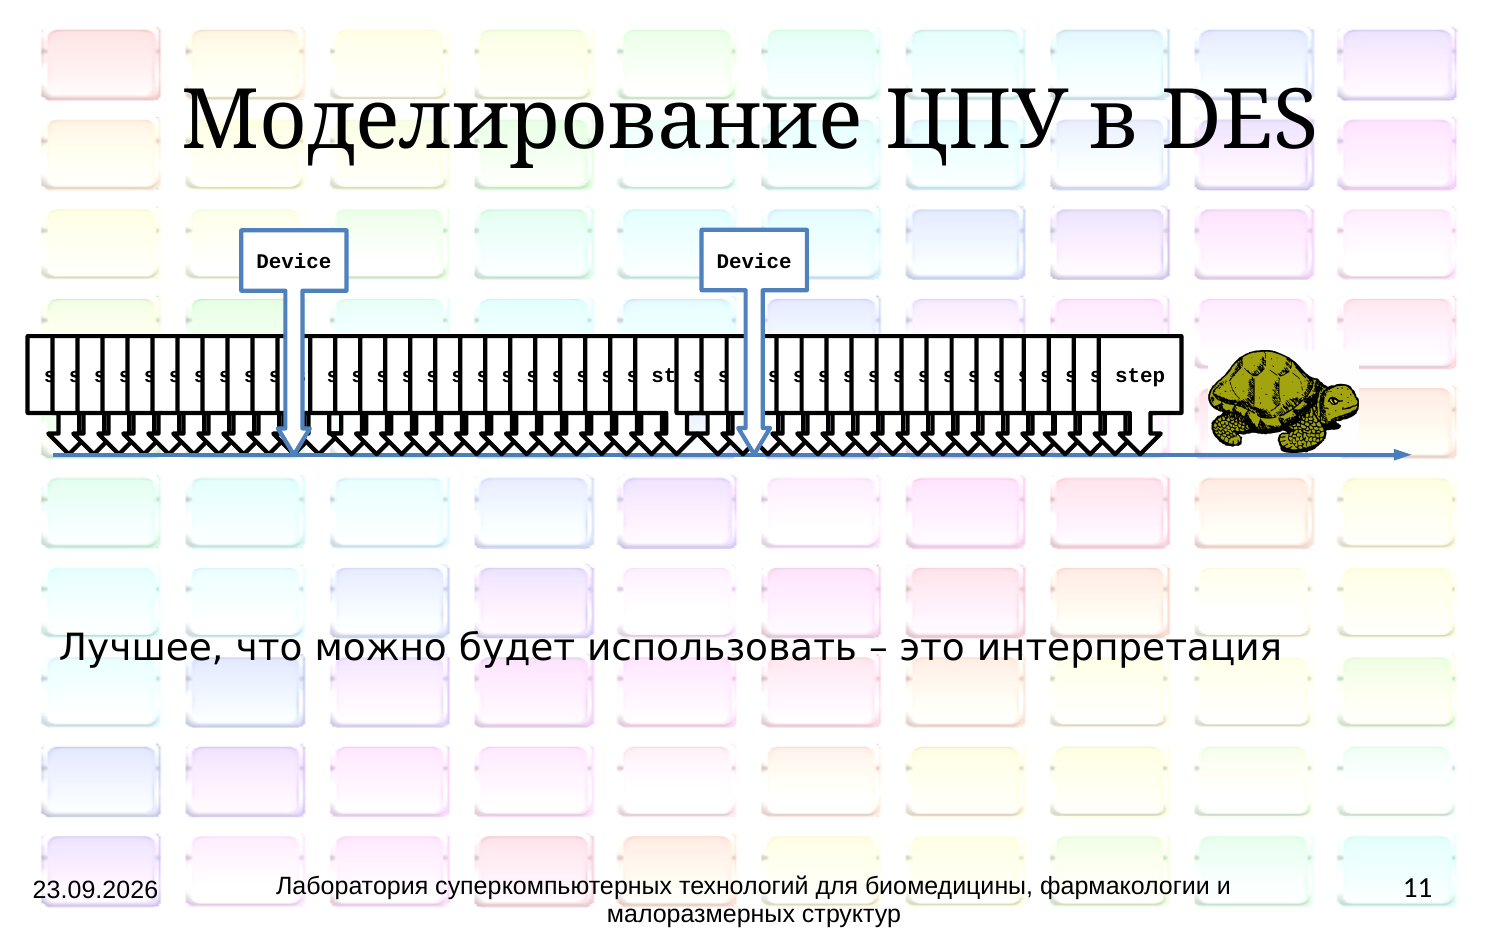

# Моделирование ЦПУ в DES
Device
Device
step
step
step
step
step
step
step
step
step
step
step
step
step
step
step
step
step
step
step
step
step
step
step
step
step
step
step
step
step
step
step
step
step
step
step
step
step
step
step
step
step
step
step
Лучшее, что можно будет использовать – это интерпретация
Лаборатория суперкомпьютерных технологий для биомедицины, фармакологии и малоразмерных структур
10